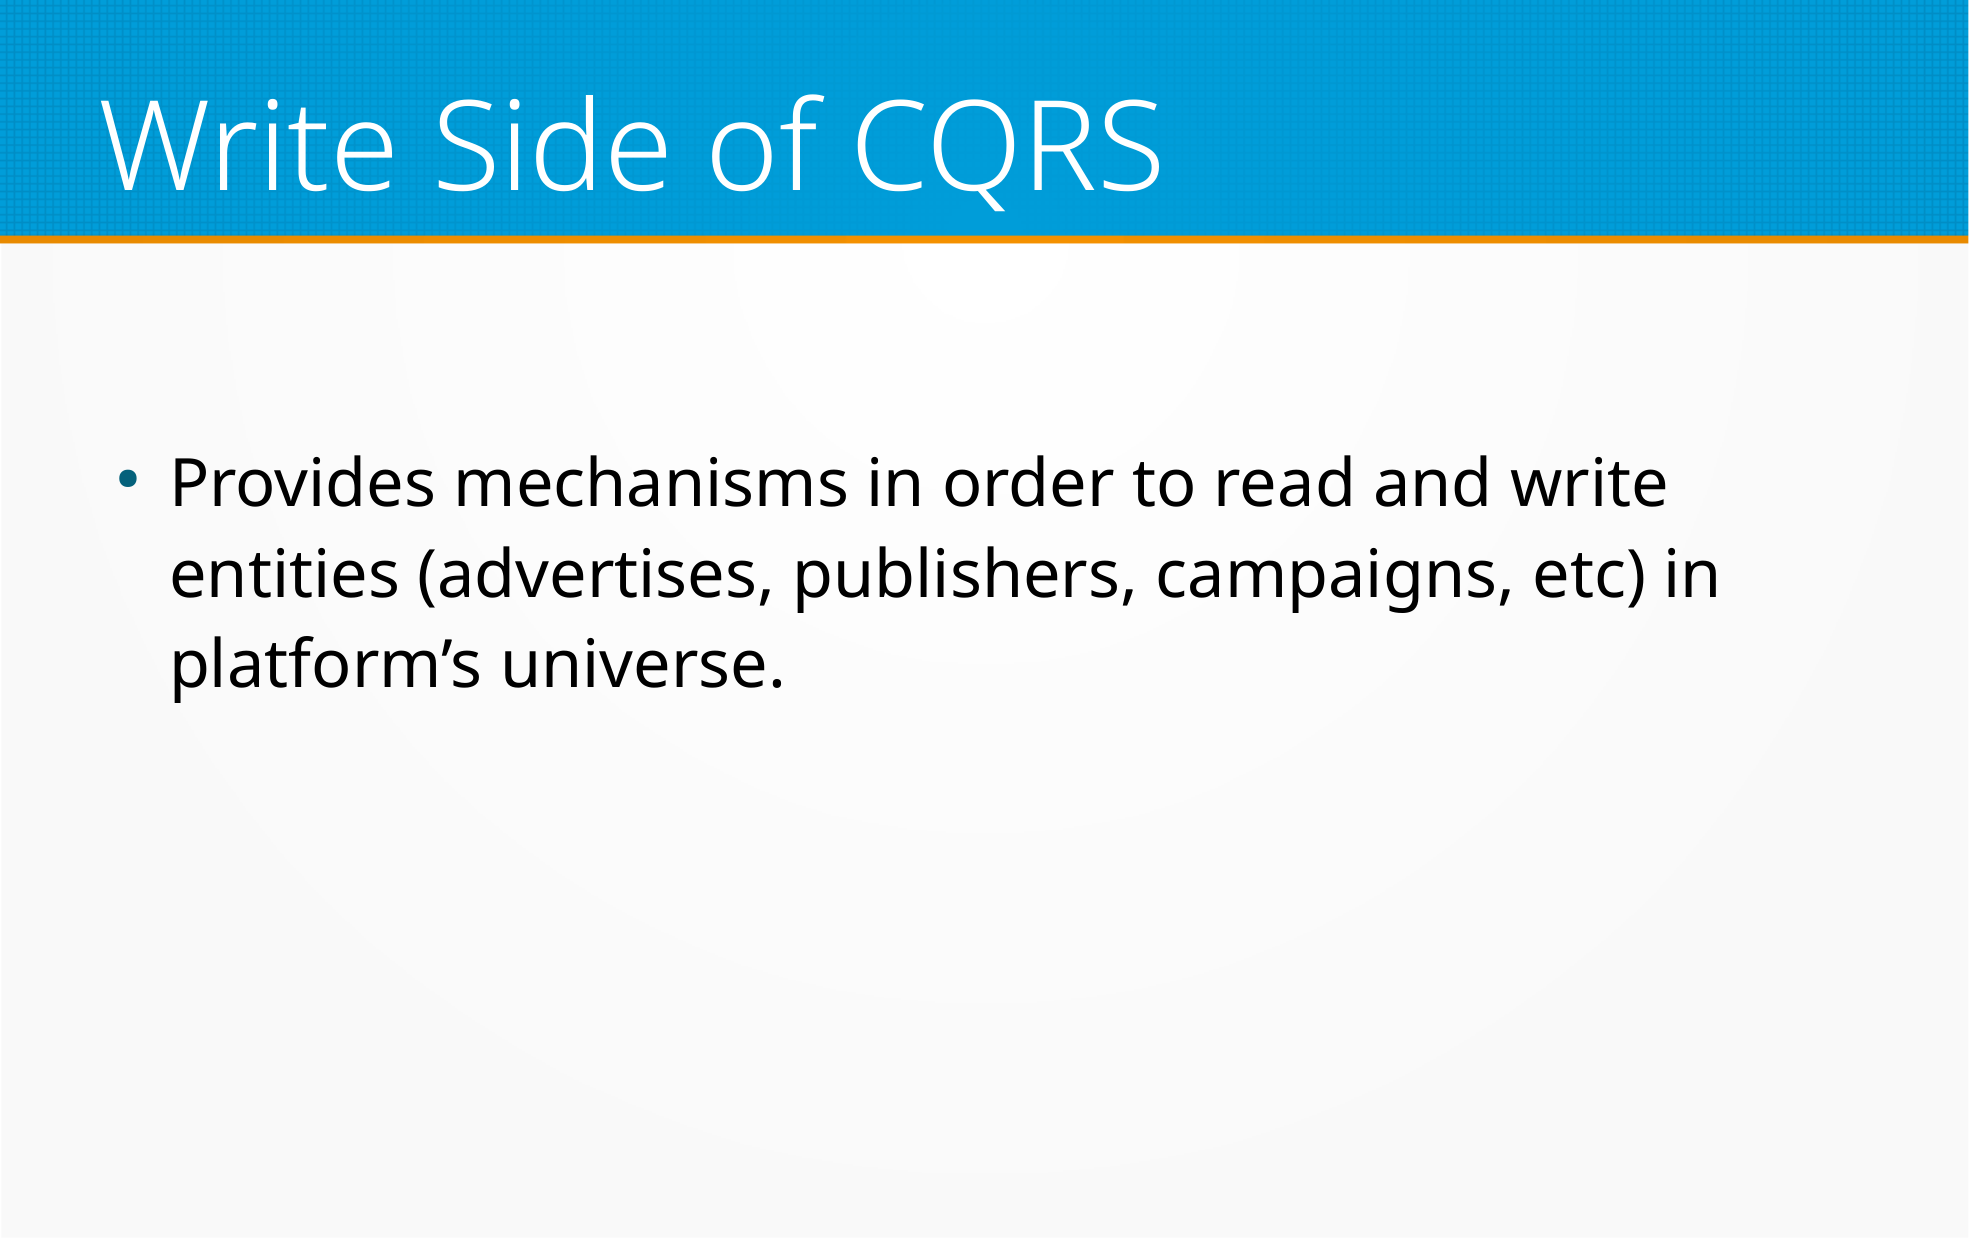

# Write Side of CQRS
Provides mechanisms in order to read and write entities (advertises, publishers, campaigns, etc) in platform’s universe.